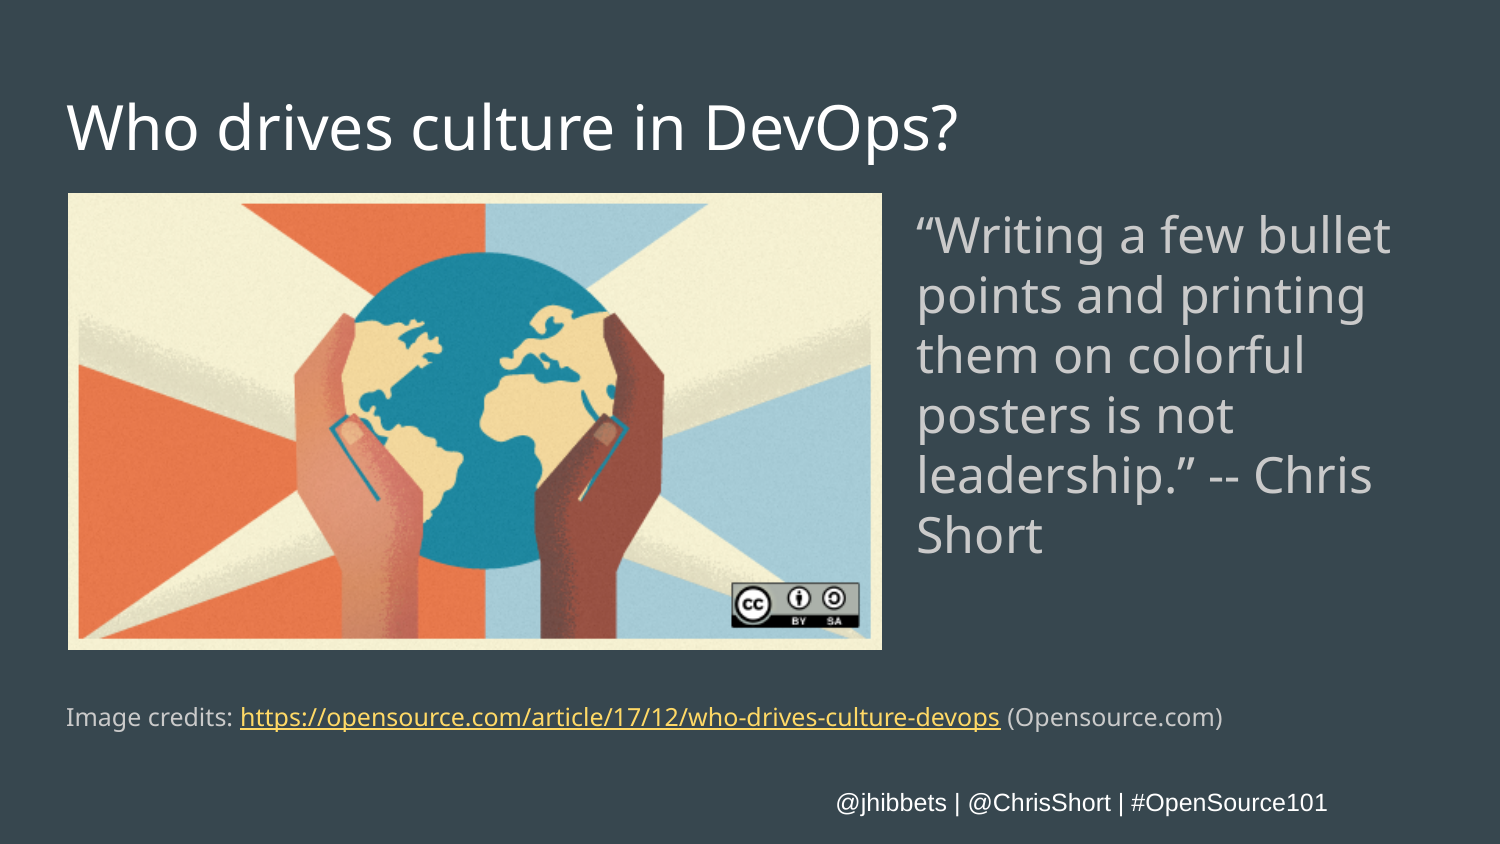

# Who drives culture in DevOps?
“Writing a few bullet points and printing them on colorful posters is not leadership.” -- Chris Short
Image credits: https://opensource.com/article/17/12/who-drives-culture-devops (Opensource.com)